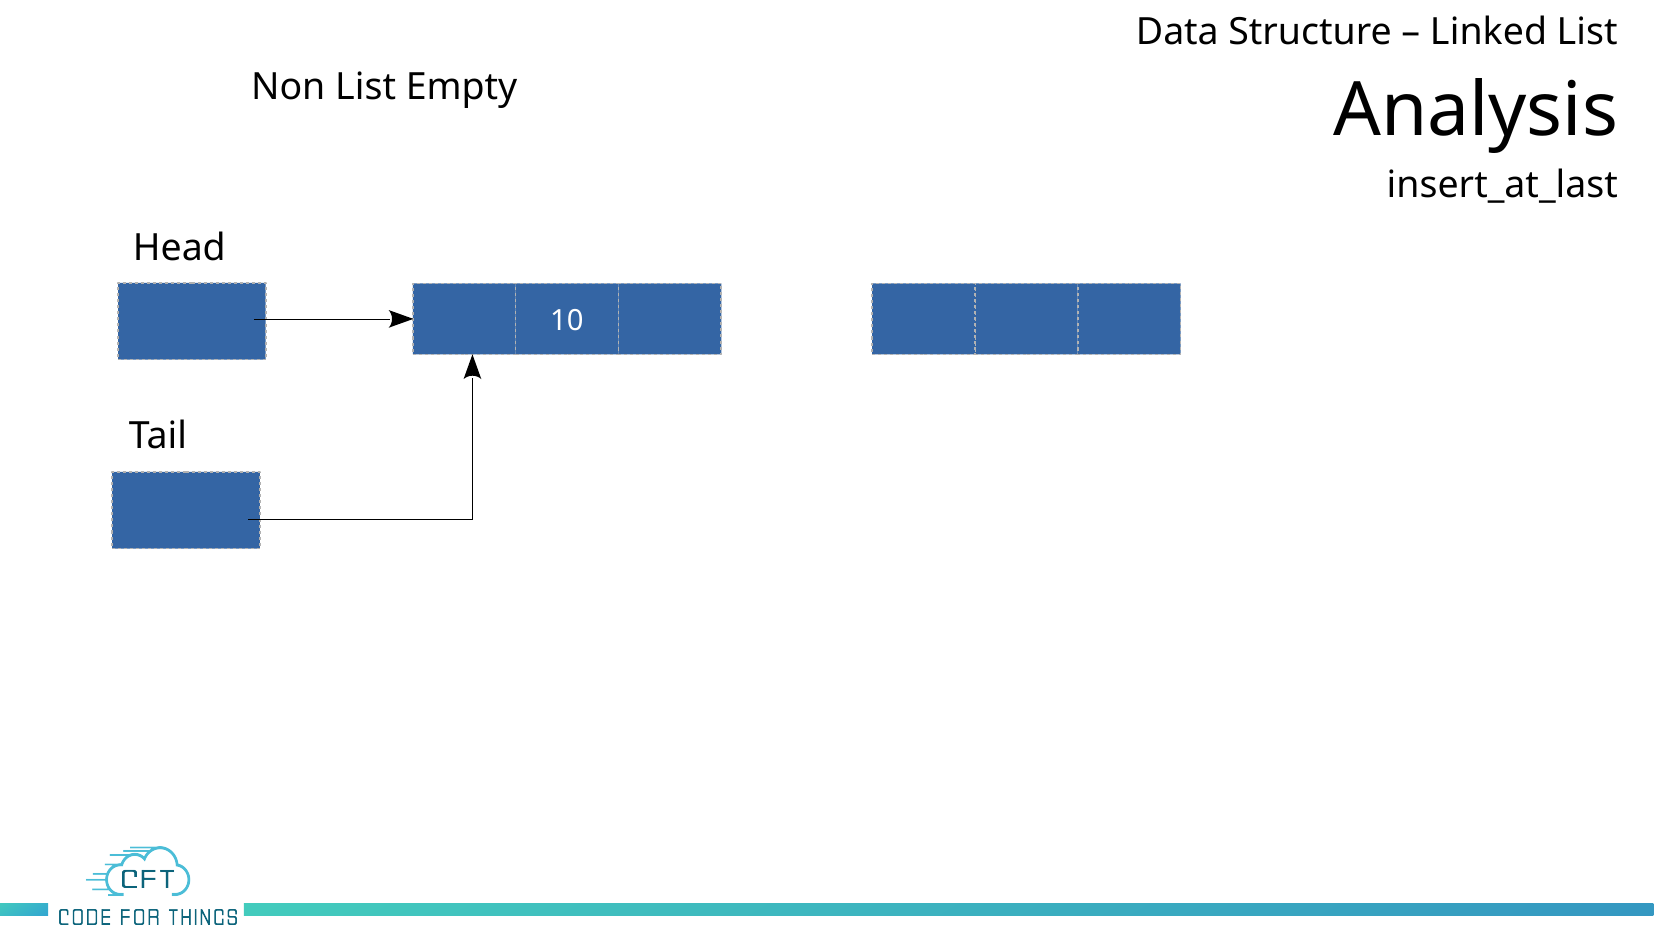

# Data Structure – Linked List Analysis insert_at_last
Non List Empty
Head
10
Tail